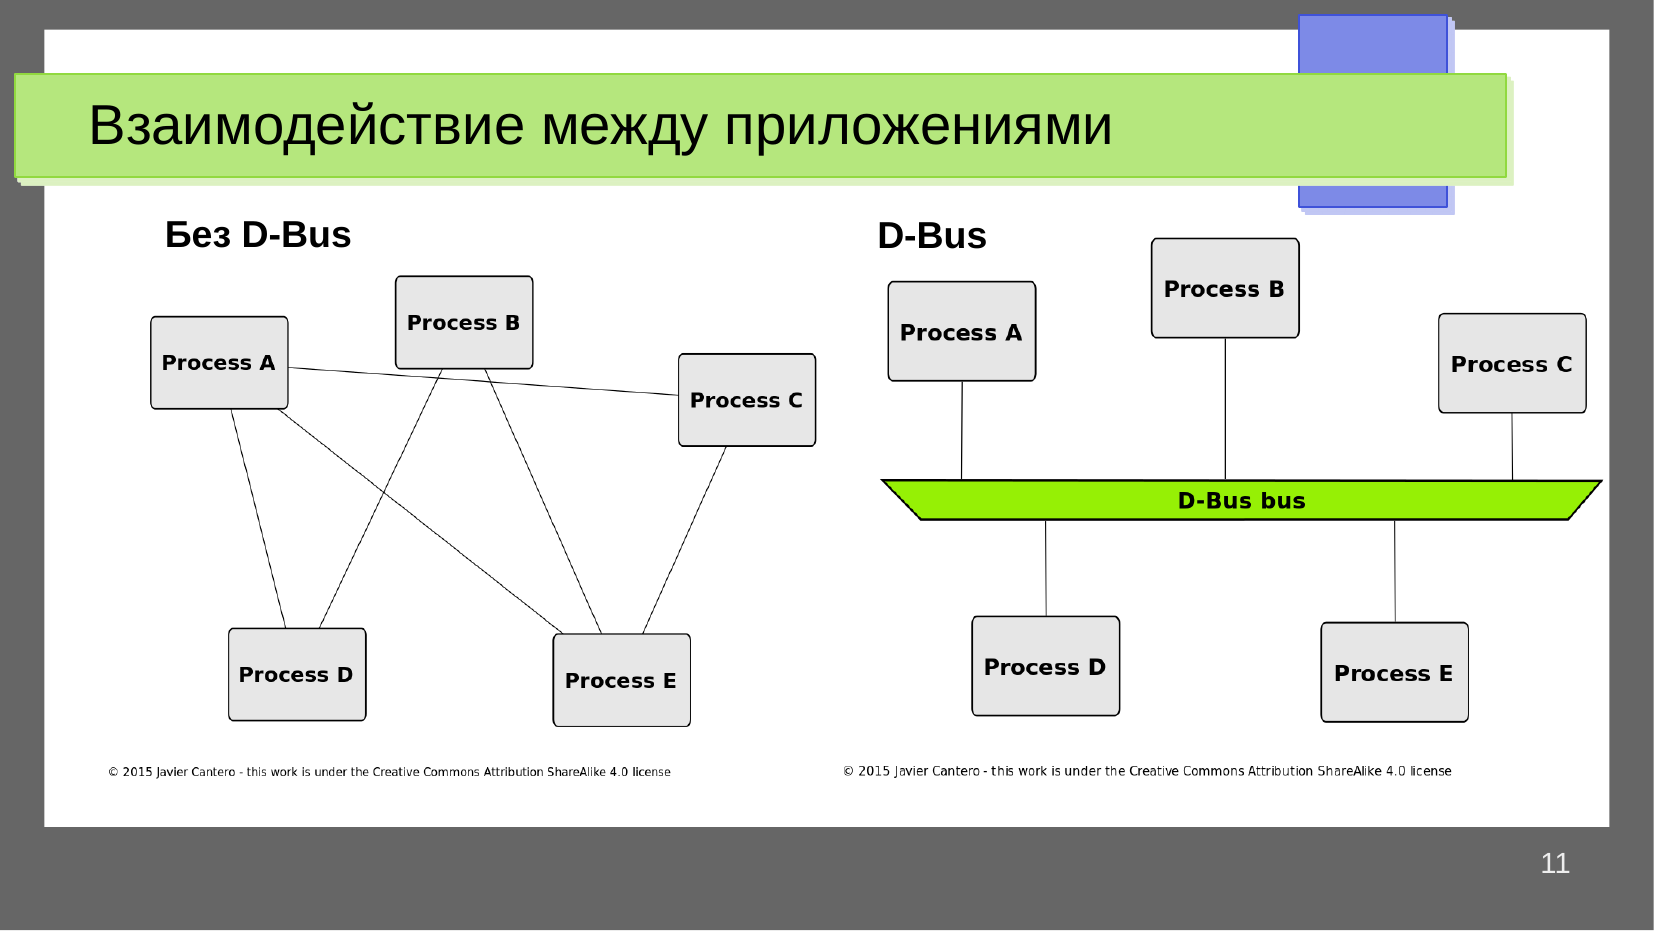

# Взаимодействие между приложениями
Без D-Bus
D-Bus
11